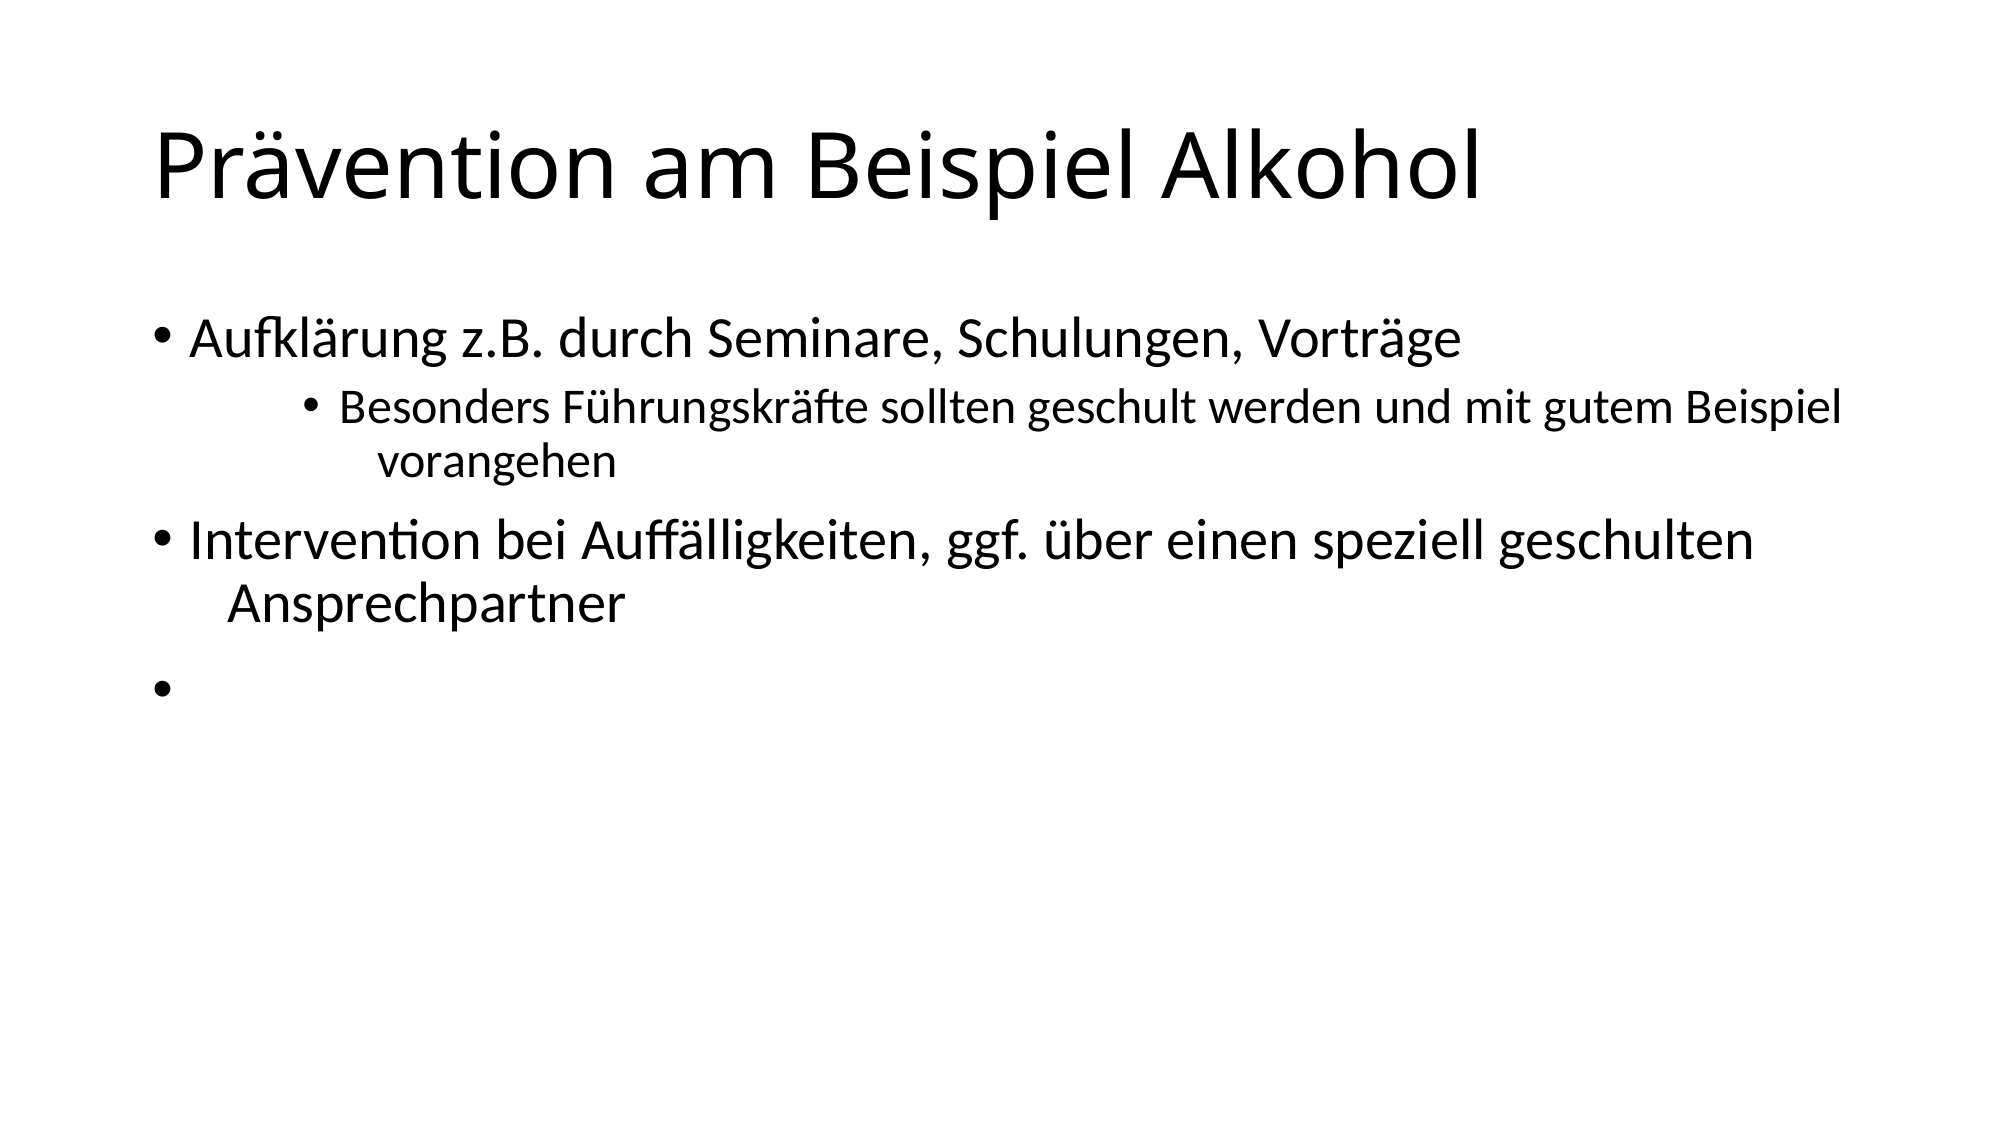

# Prävention am Beispiel Alkohol
Aufklärung z.B. durch Seminare, Schulungen, Vorträge
Besonders Führungskräfte sollten geschult werden und mit gutem Beispiel vorangehen
Intervention bei Auffälligkeiten, ggf. über einen speziell geschulten Ansprechpartner